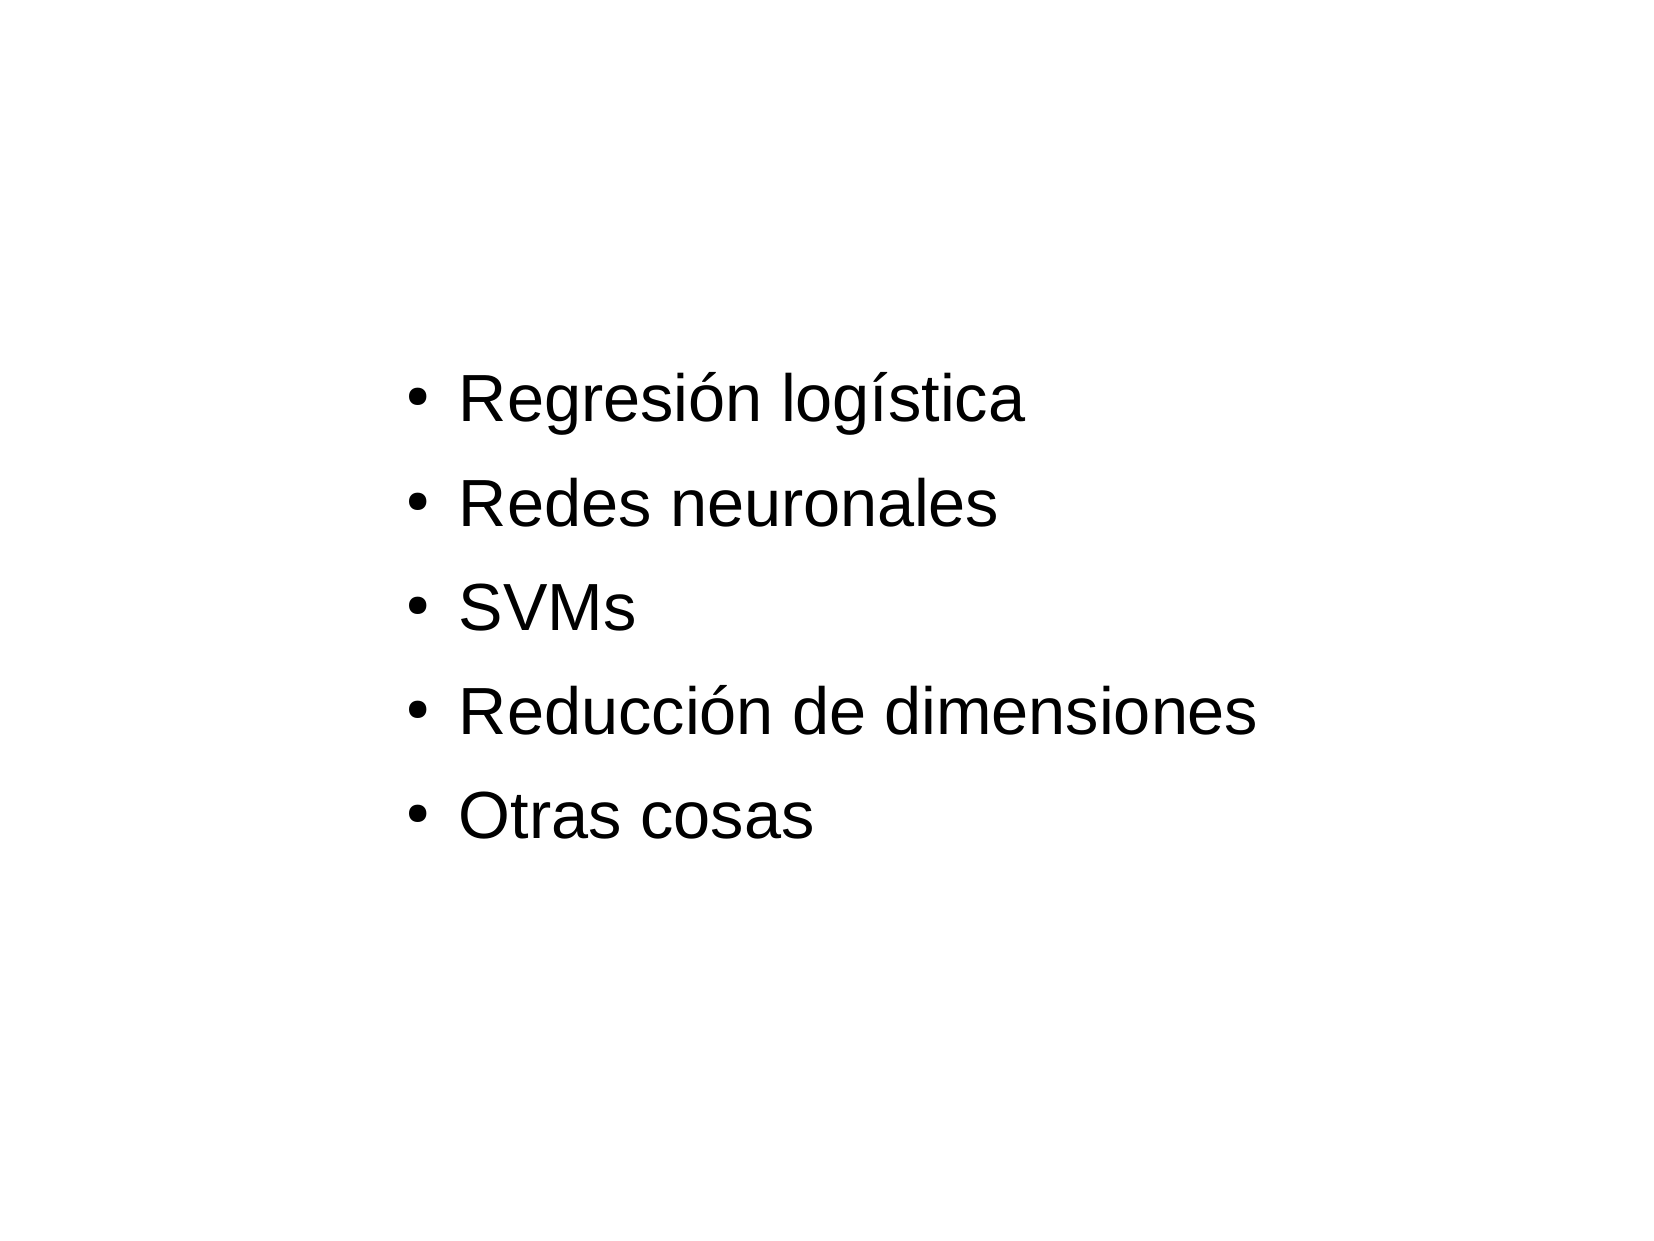

# Regresión logística
Redes neuronales
SVMs
Reducción de dimensiones
Otras cosas